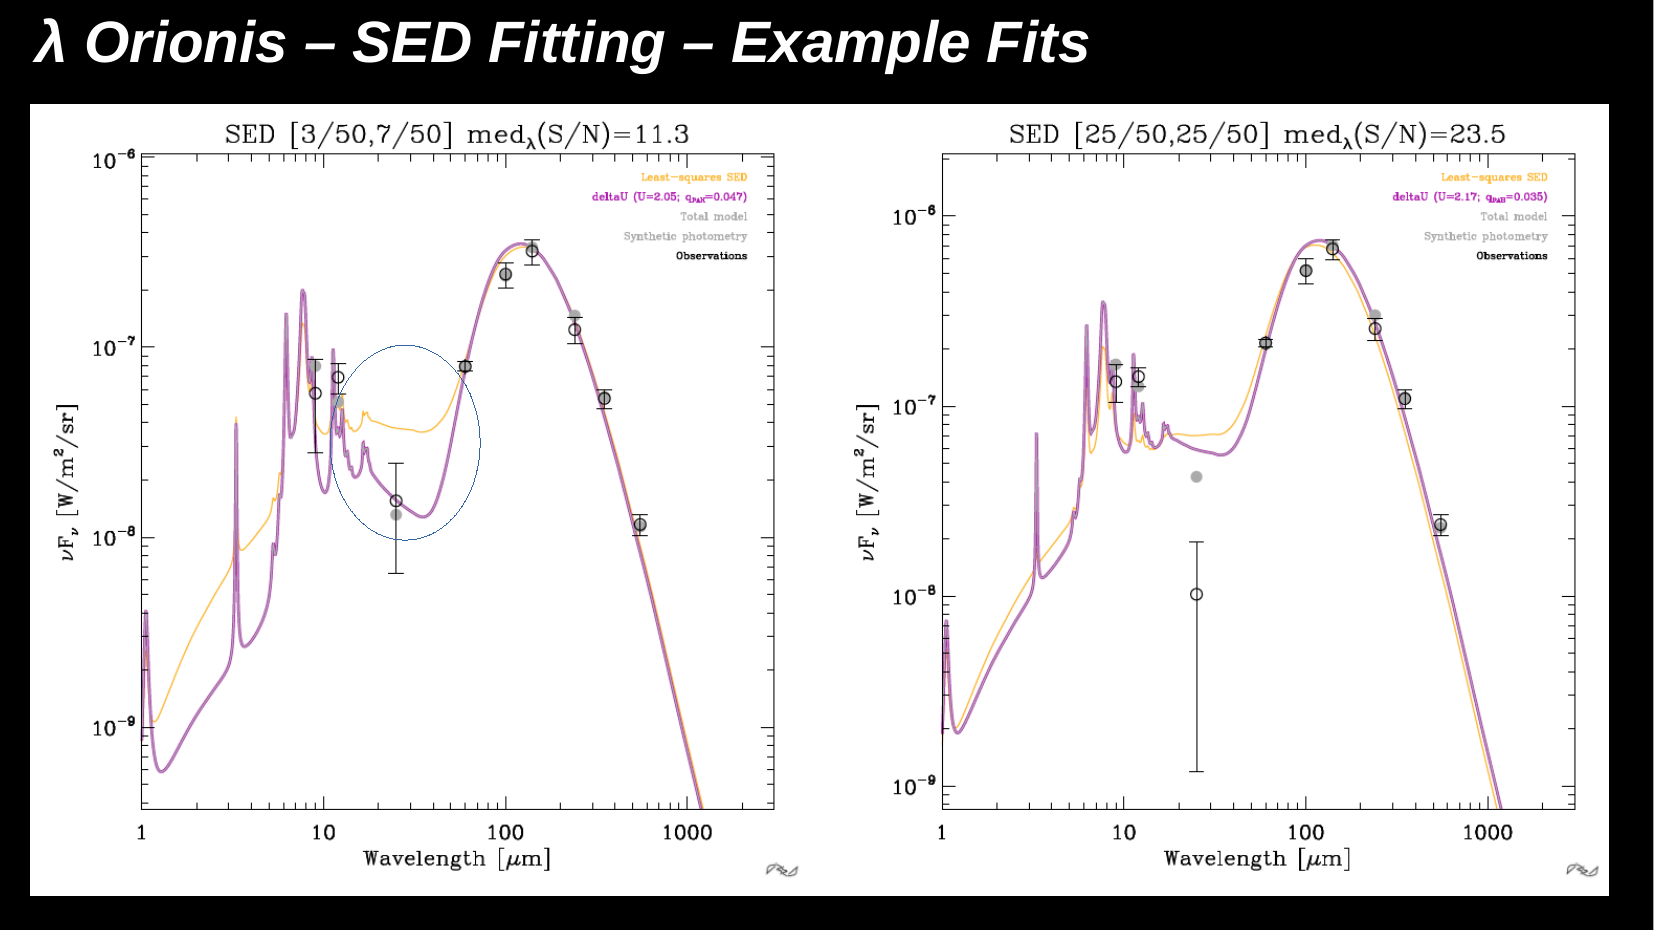

# λ Orionis – SED Fitting – Example Fits